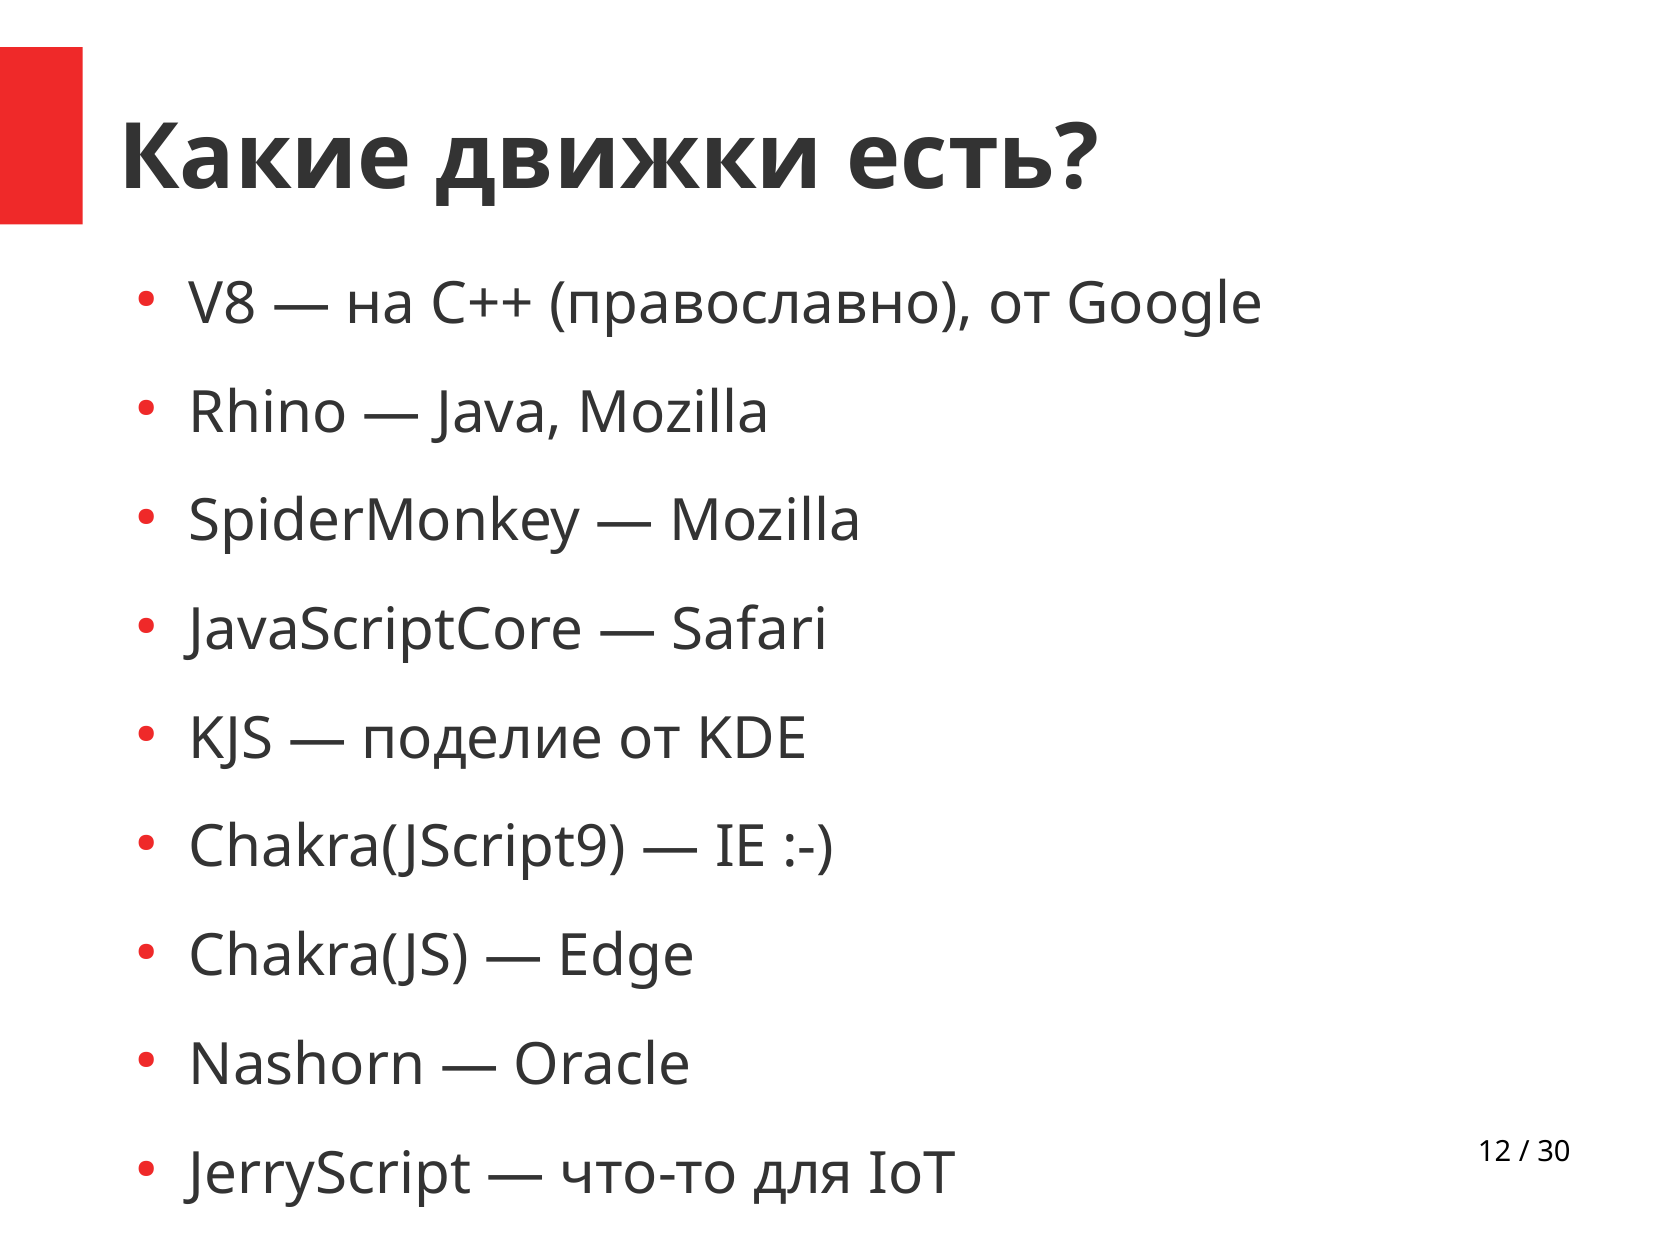

# Какие движки есть?
V8 — на C++ (православно), от Google
Rhino — Java, Mozilla
SpiderMonkey — Mozilla
JavaScriptCore — Safari
KJS — поделие от KDE
Chakra(JScript9) — IE :-)
Chakra(JS) — Edge
Nashorn — Oracle
JerryScript — что-то для IoT
12